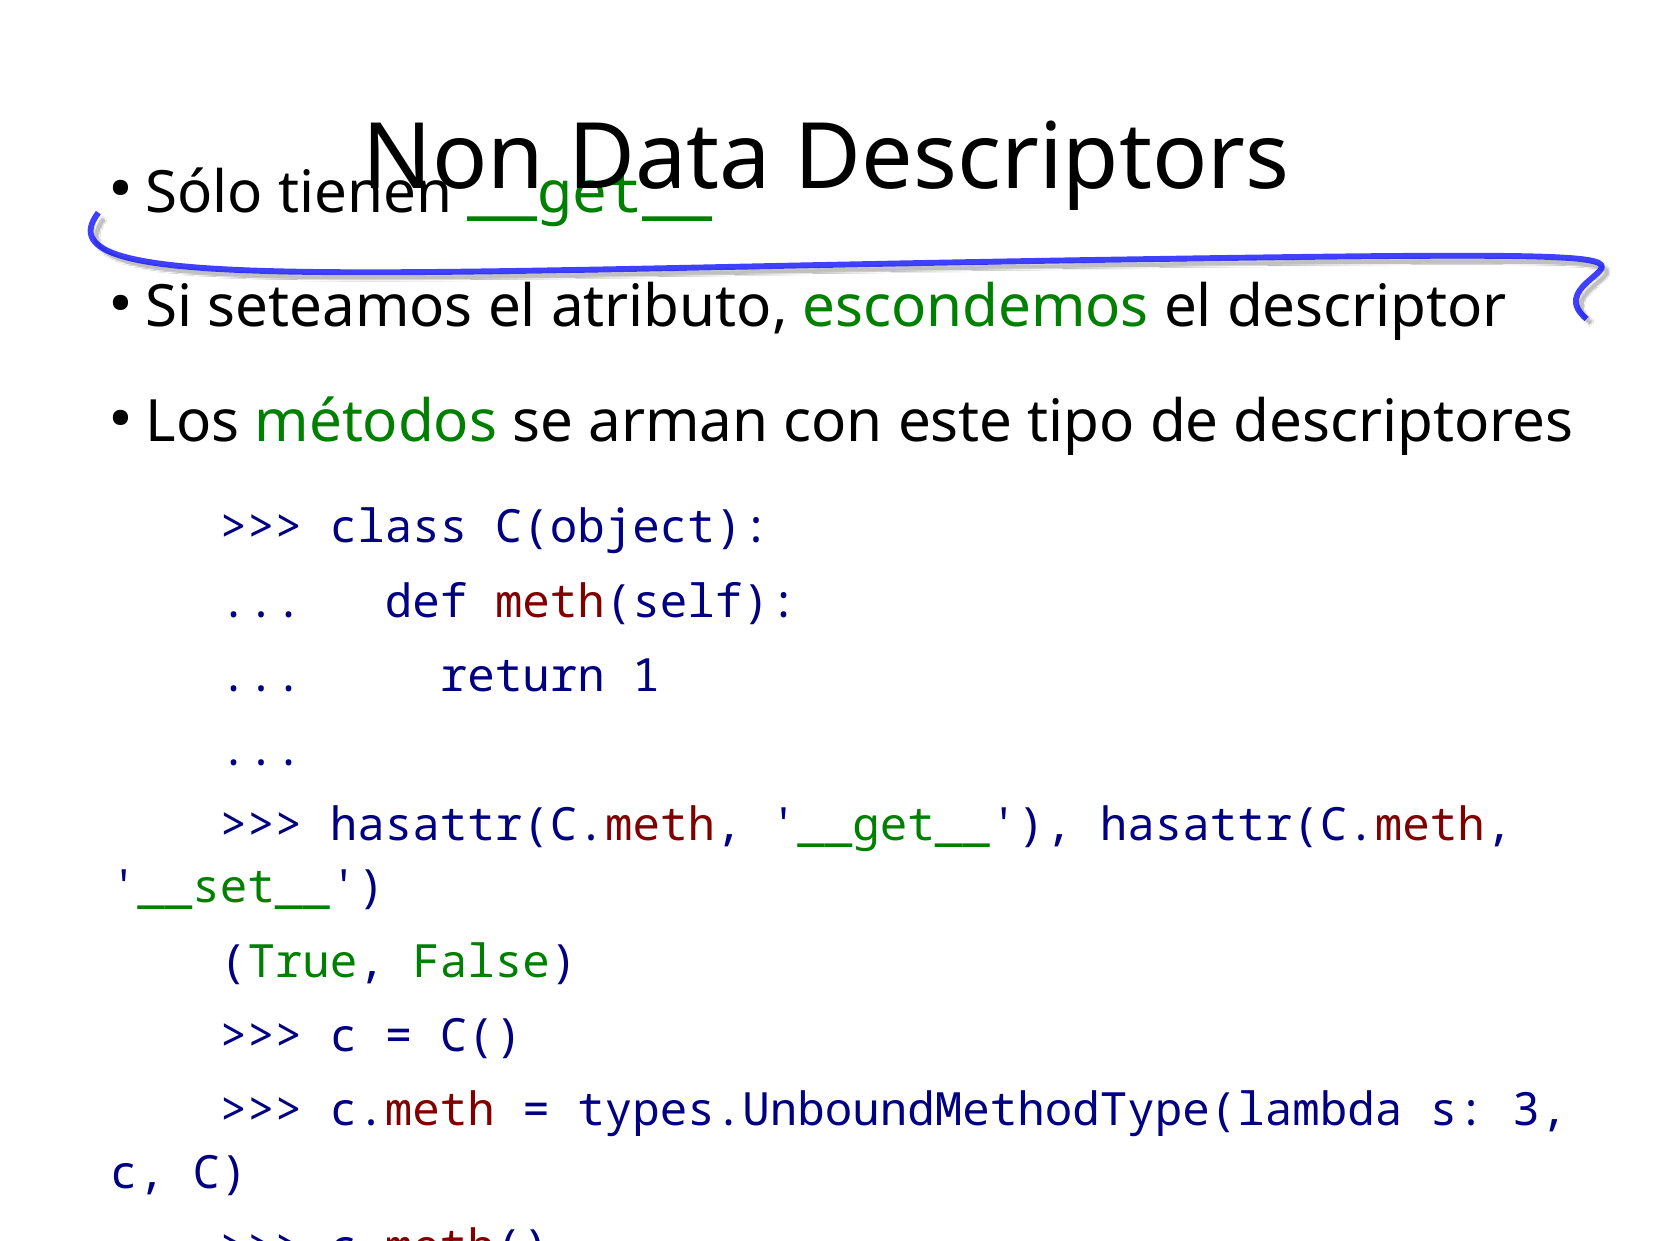

Non Data Descriptors
# Sólo tienen __get__
 Si seteamos el atributo, escondemos el descriptor
 Los métodos se arman con este tipo de descriptores
 >>> class C(object):
 ... def meth(self):
 ... return 1
 ...
 >>> hasattr(C.meth, '__get__'), hasattr(C.meth, '__set__')
 (True, False)
 >>> c = C()
 >>> c.meth = types.UnboundMethodType(lambda s: 3, c, C)
 >>> c.meth()
 3